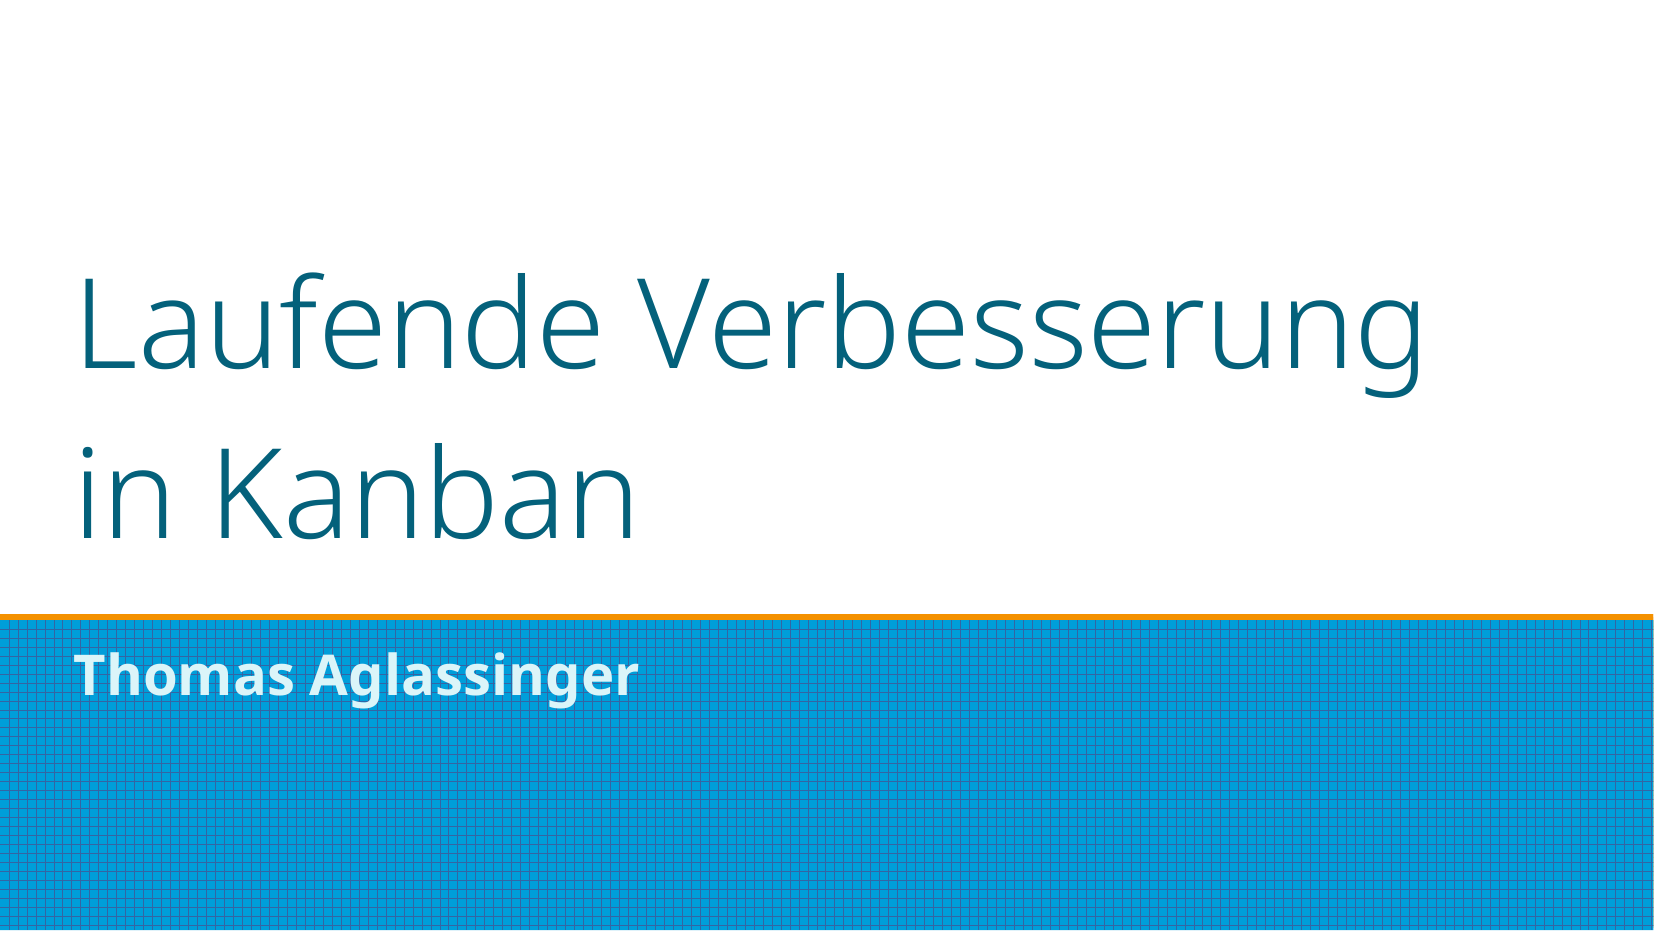

# Laufende Verbesserung in Kanban
Thomas Aglassinger